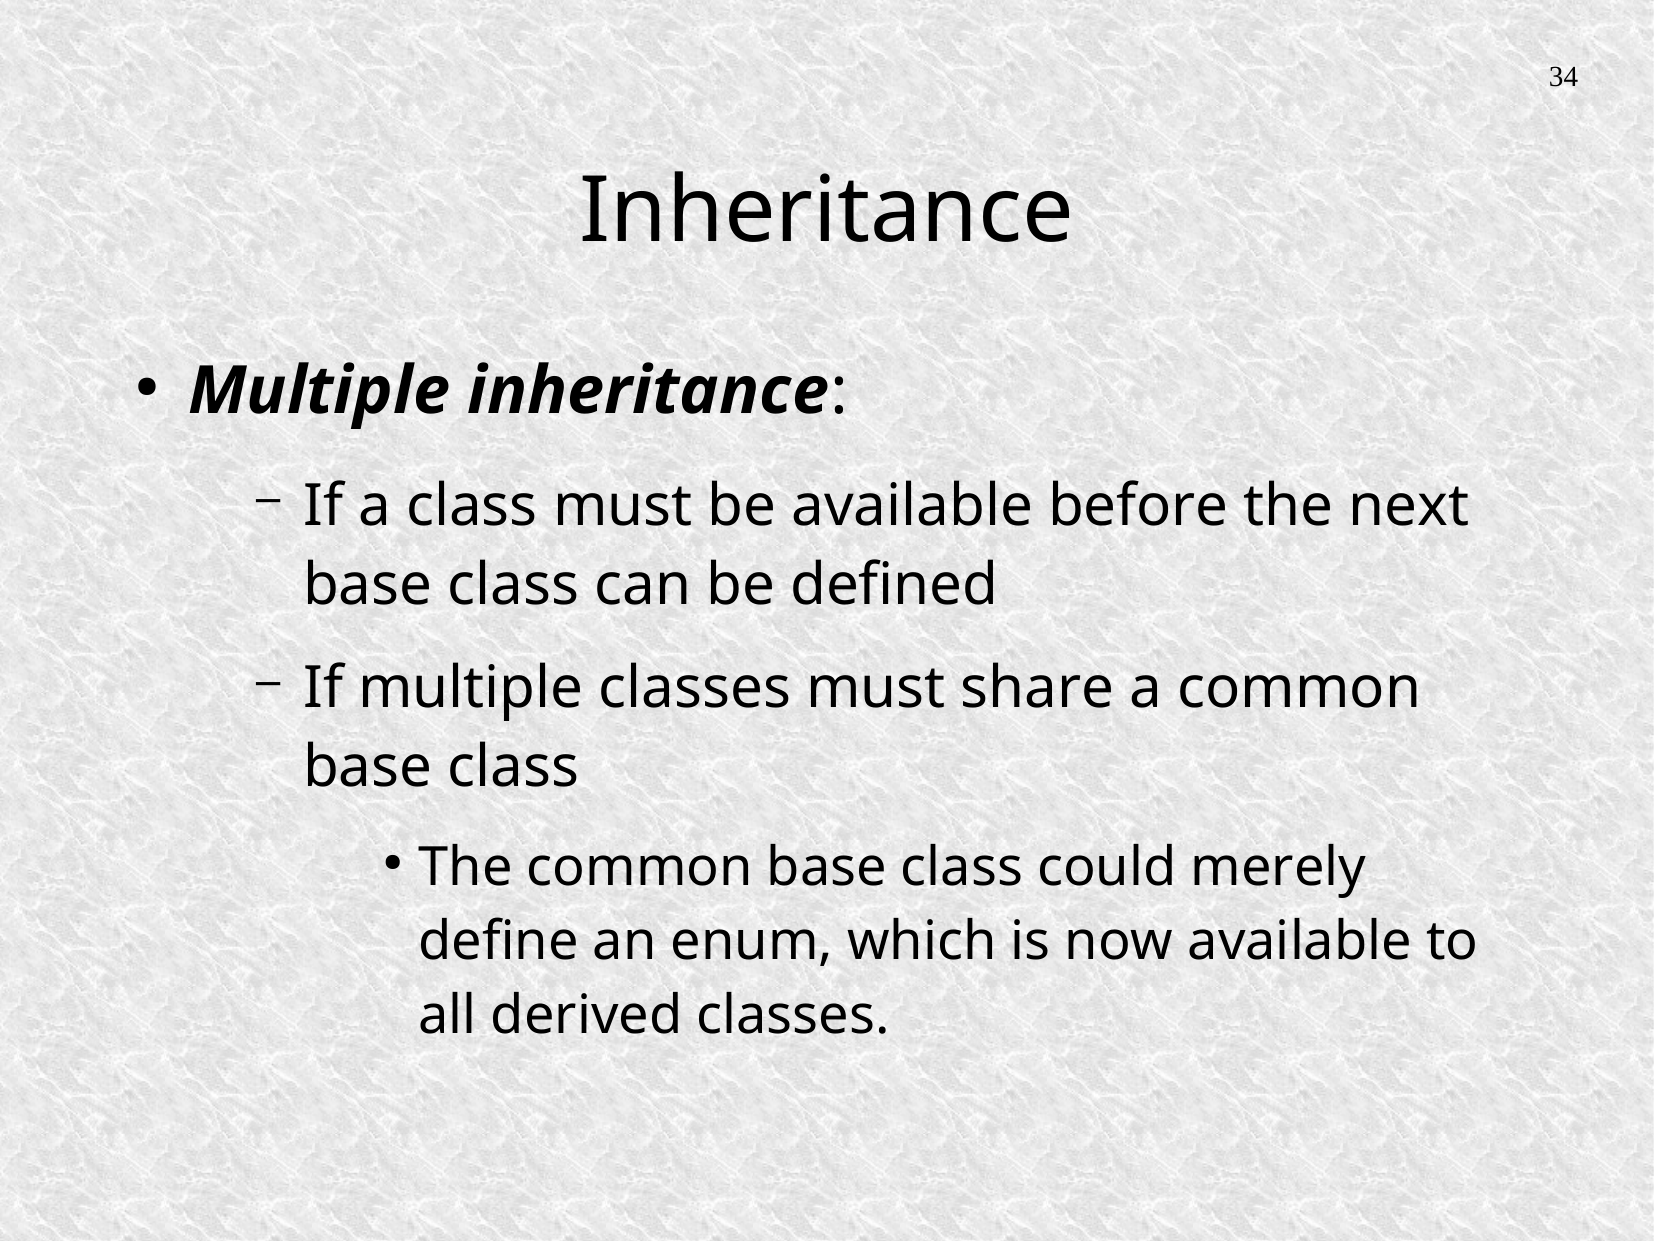

34
# Inheritance
Multiple inheritance:
If a class must be available before the next base class can be defined
If multiple classes must share a common base class
The common base class could merely define an enum, which is now available to all derived classes.